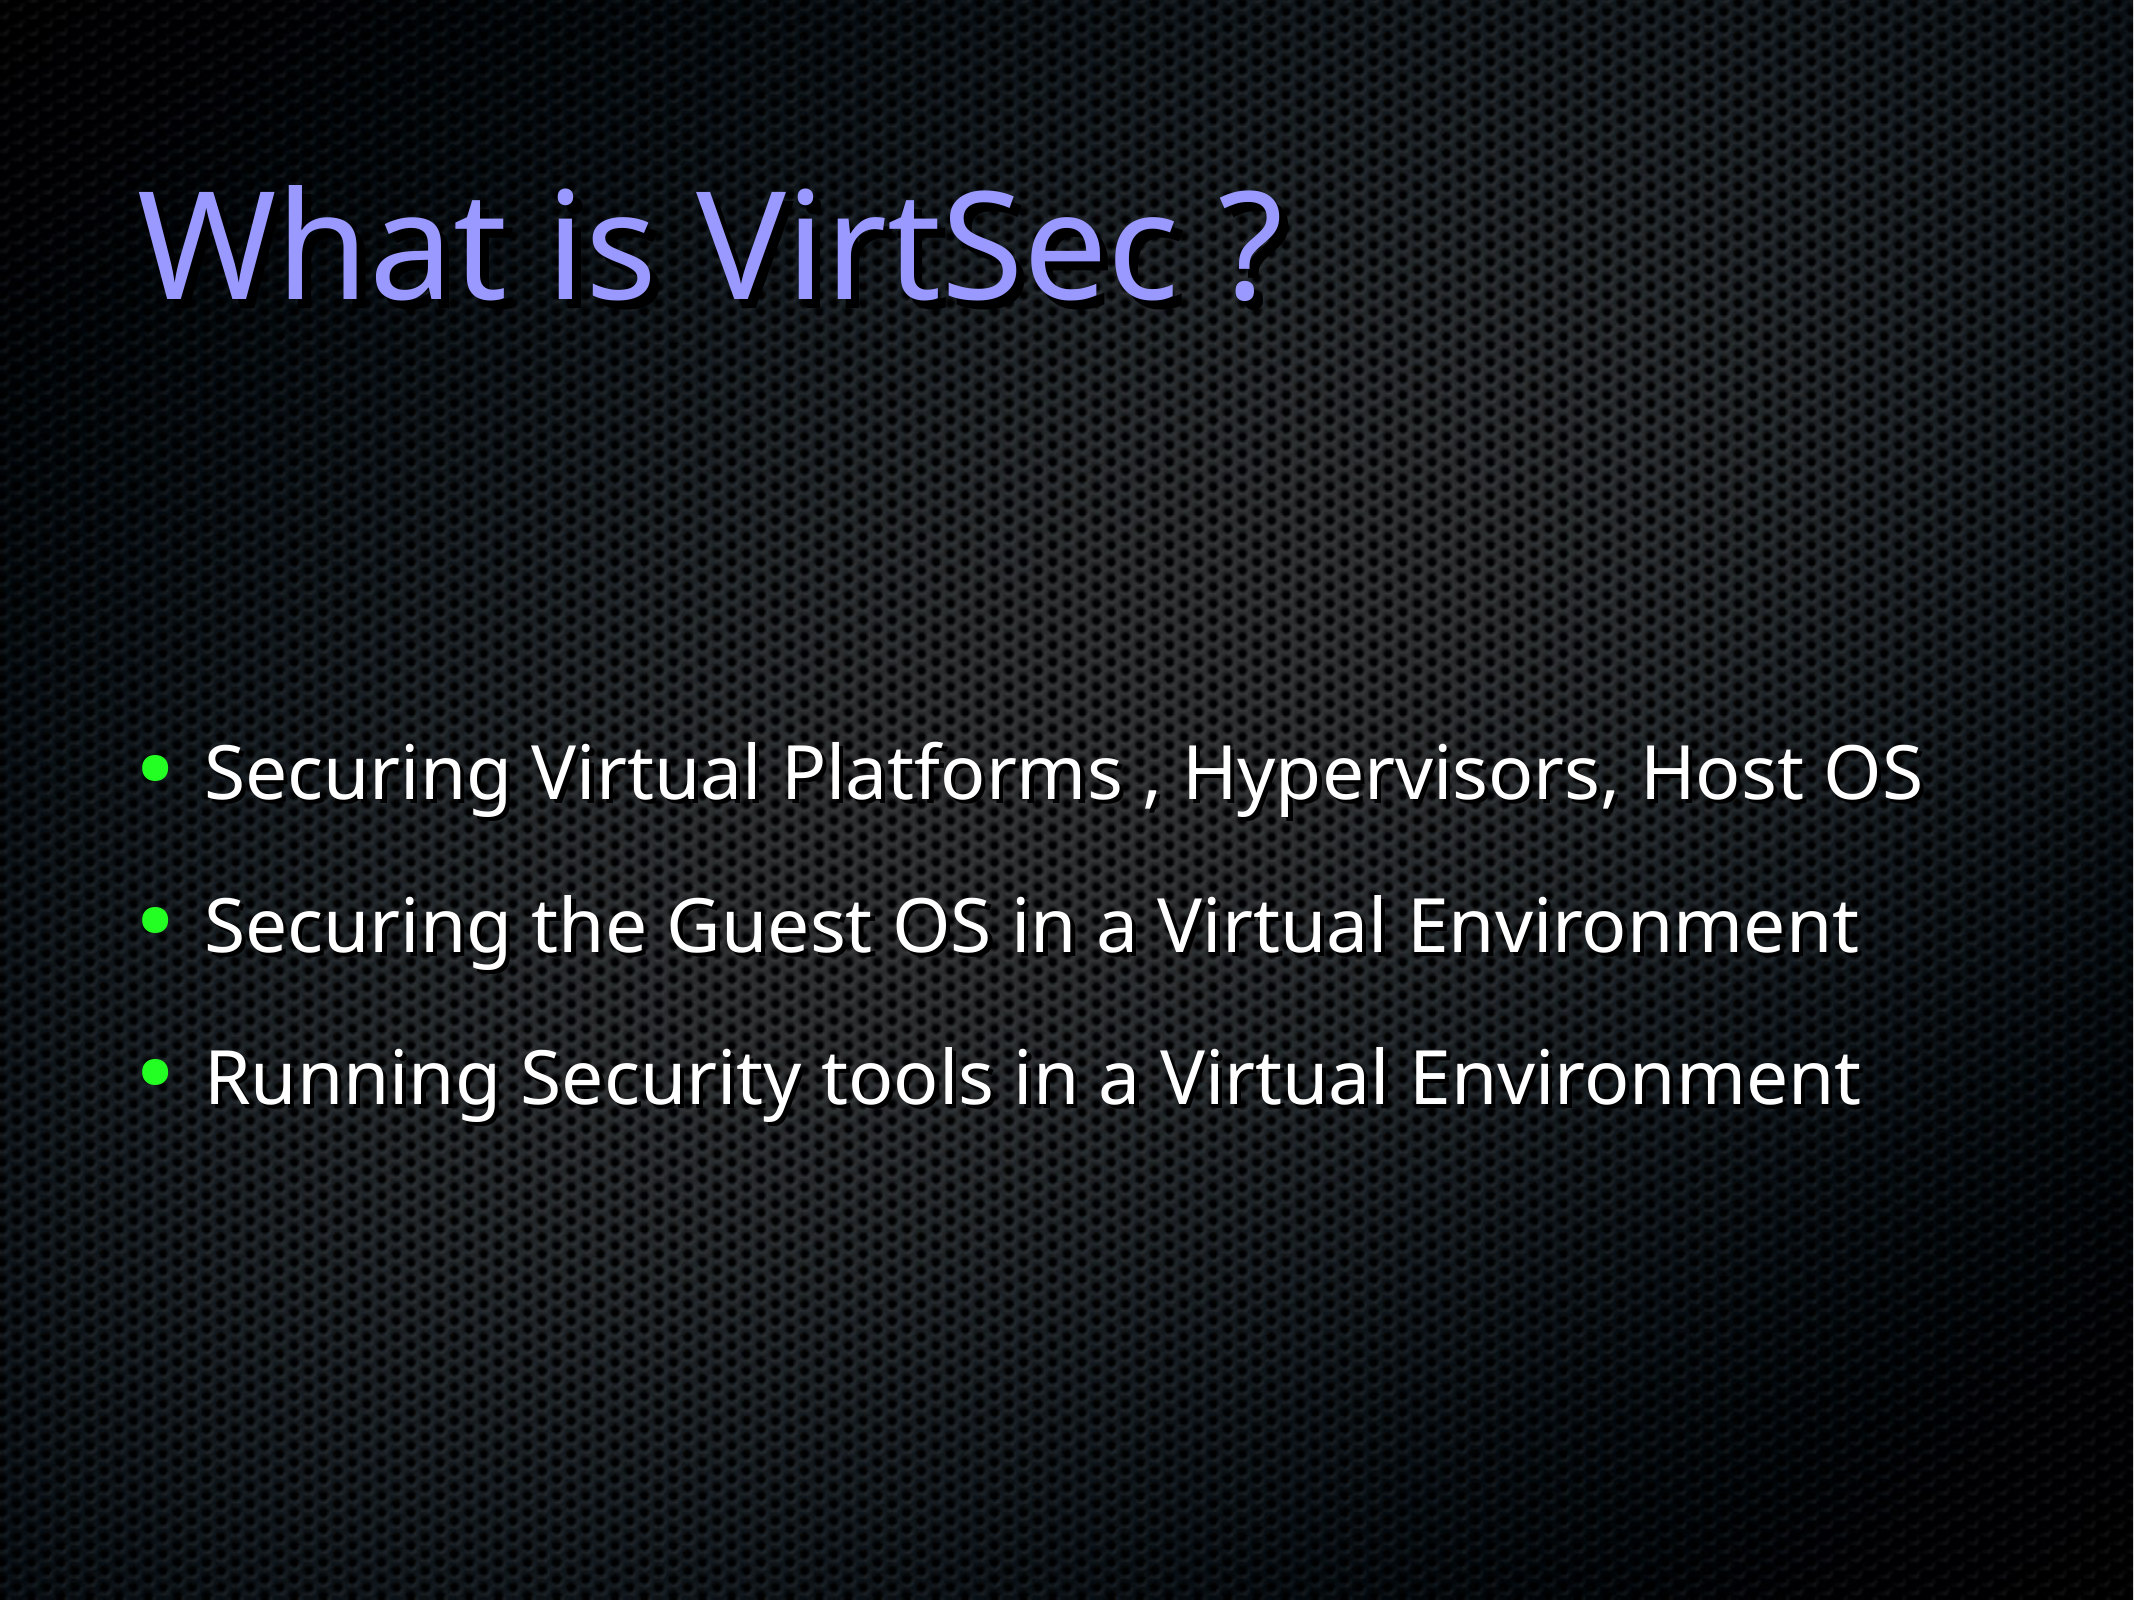

# What is VirtSec ?
Securing Virtual Platforms , Hypervisors, Host OS
Securing the Guest OS in a Virtual Environment
Running Security tools in a Virtual Environment